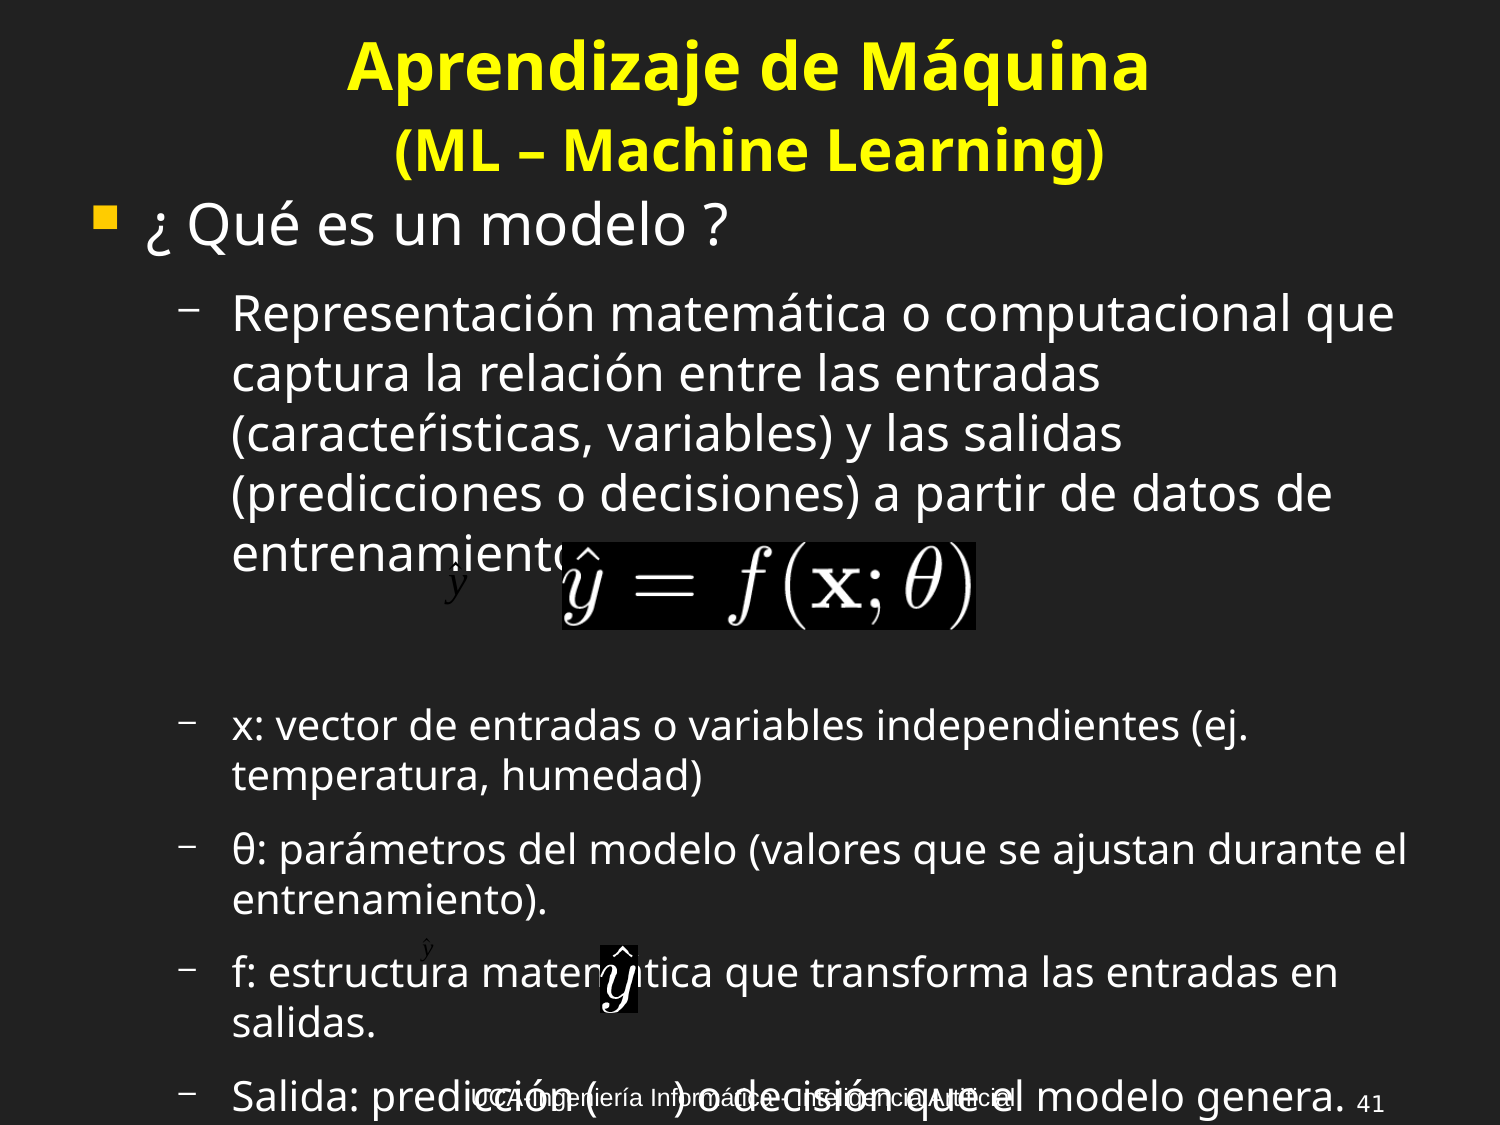

# Aprendizaje de Máquina (ML – Machine Learning)
¿ Qué es un modelo ?
Representación matemática o computacional que captura la relación entre las entradas (caracteŕisticas, variables) y las salidas (predicciones o decisiones) a partir de datos de entrenamiento.
x: vector de entradas o variables independientes (ej. temperatura, humedad)
θ: parámetros del modelo (valores que se ajustan durante el entrenamiento).
f: estructura matemática que transforma las entradas en salidas.
Salida: predicción ( ) o decisión que el modelo genera.